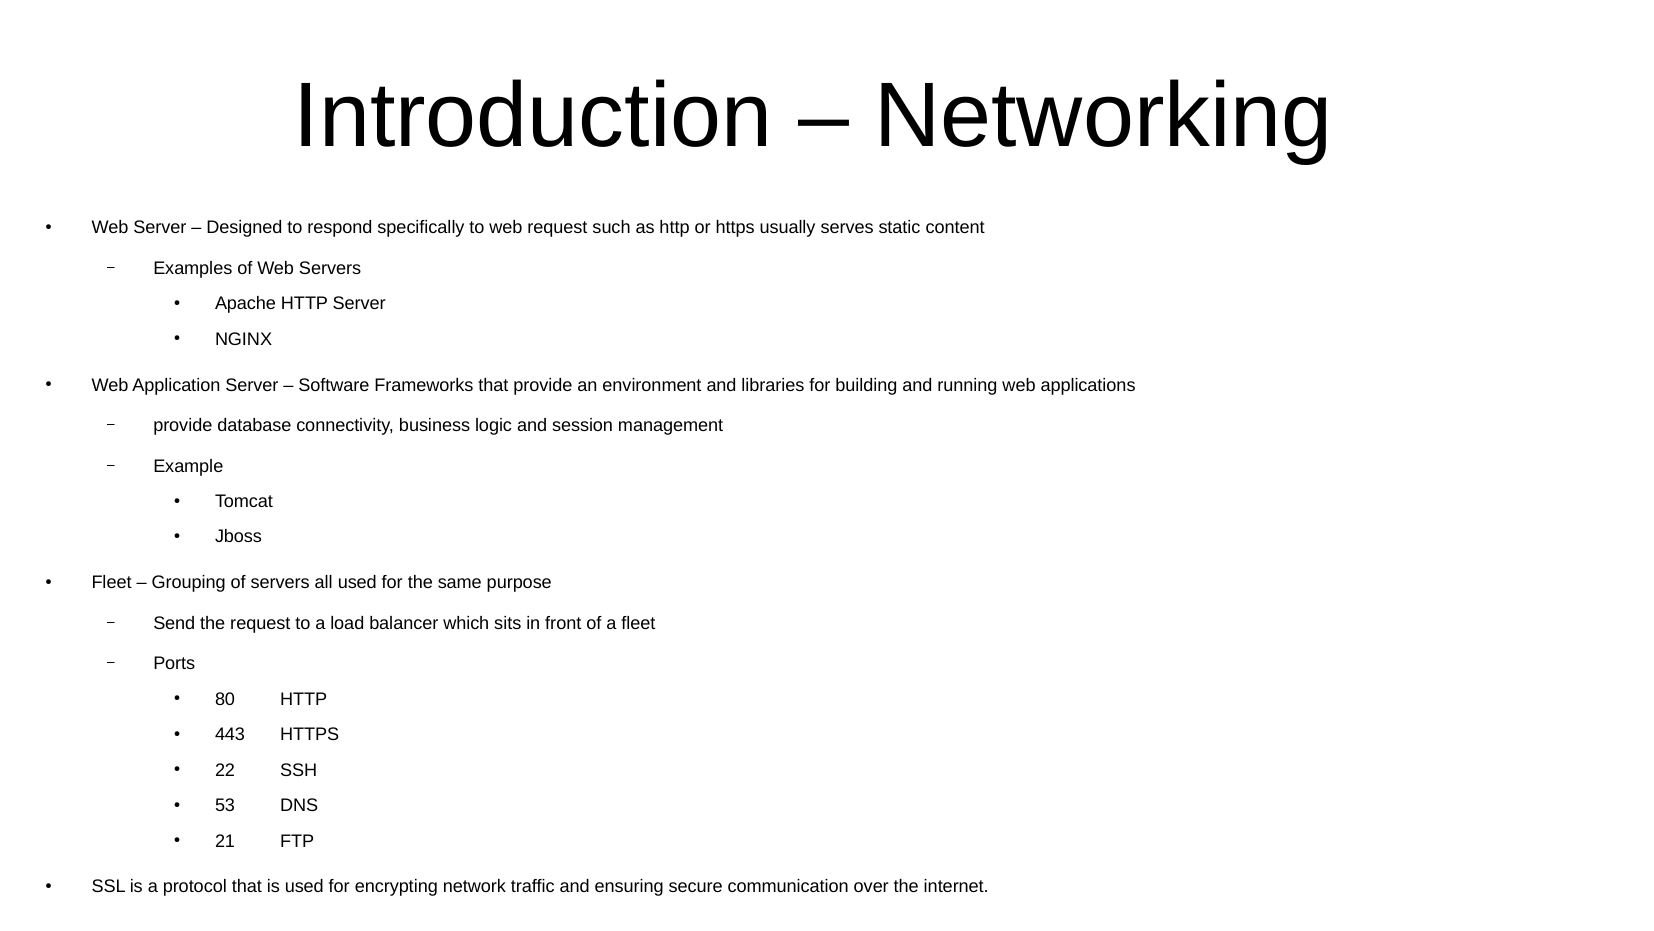

# Introduction – Networking
Web Server – Designed to respond specifically to web request such as http or https usually serves static content
Examples of Web Servers
Apache HTTP Server
NGINX
Web Application Server – Software Frameworks that provide an environment and libraries for building and running web applications
provide database connectivity, business logic and session management
Example
Tomcat
Jboss
Fleet – Grouping of servers all used for the same purpose
Send the request to a load balancer which sits in front of a fleet
Ports
80		HTTP
443		HTTPS
22 		SSH
53		DNS
21 	FTP
SSL is a protocol that is used for encrypting network traffic and ensuring secure communication over the internet.